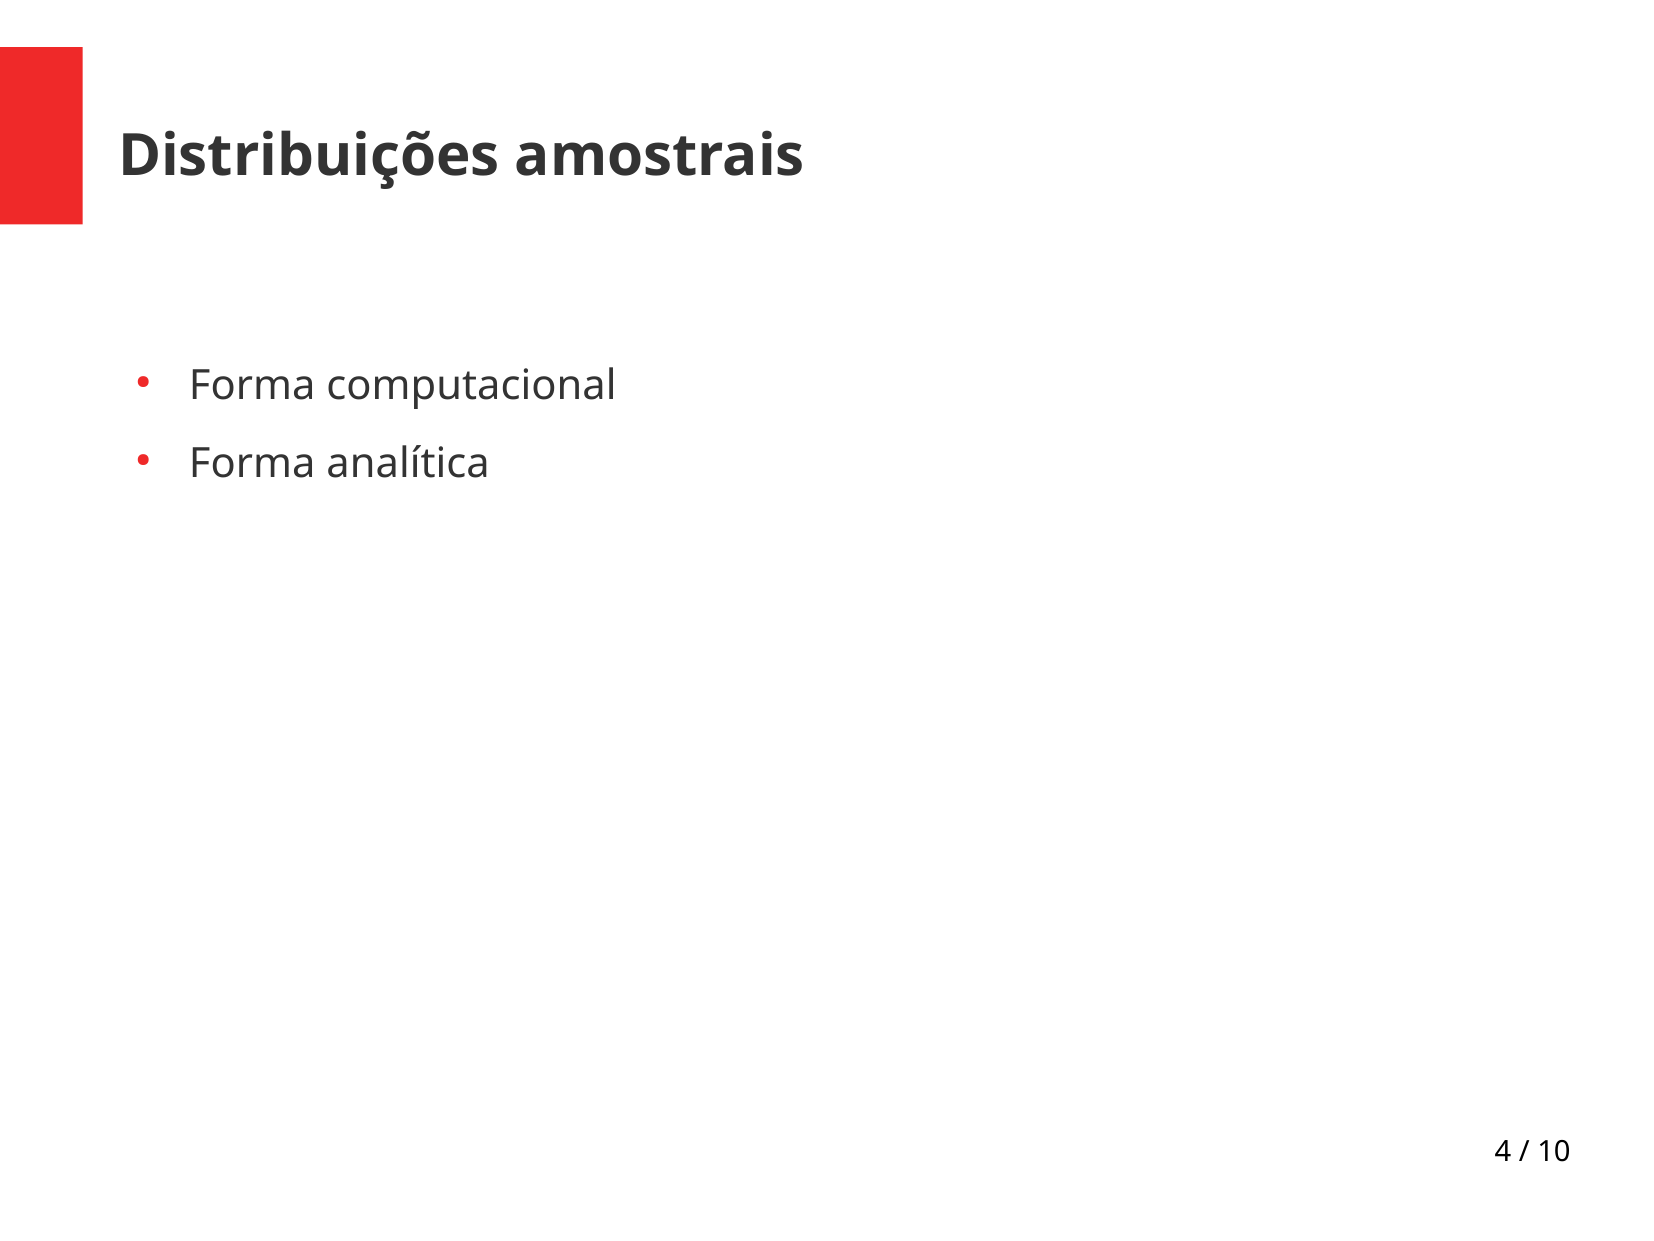

# Distribuições amostrais
Forma computacional
Forma analítica
4